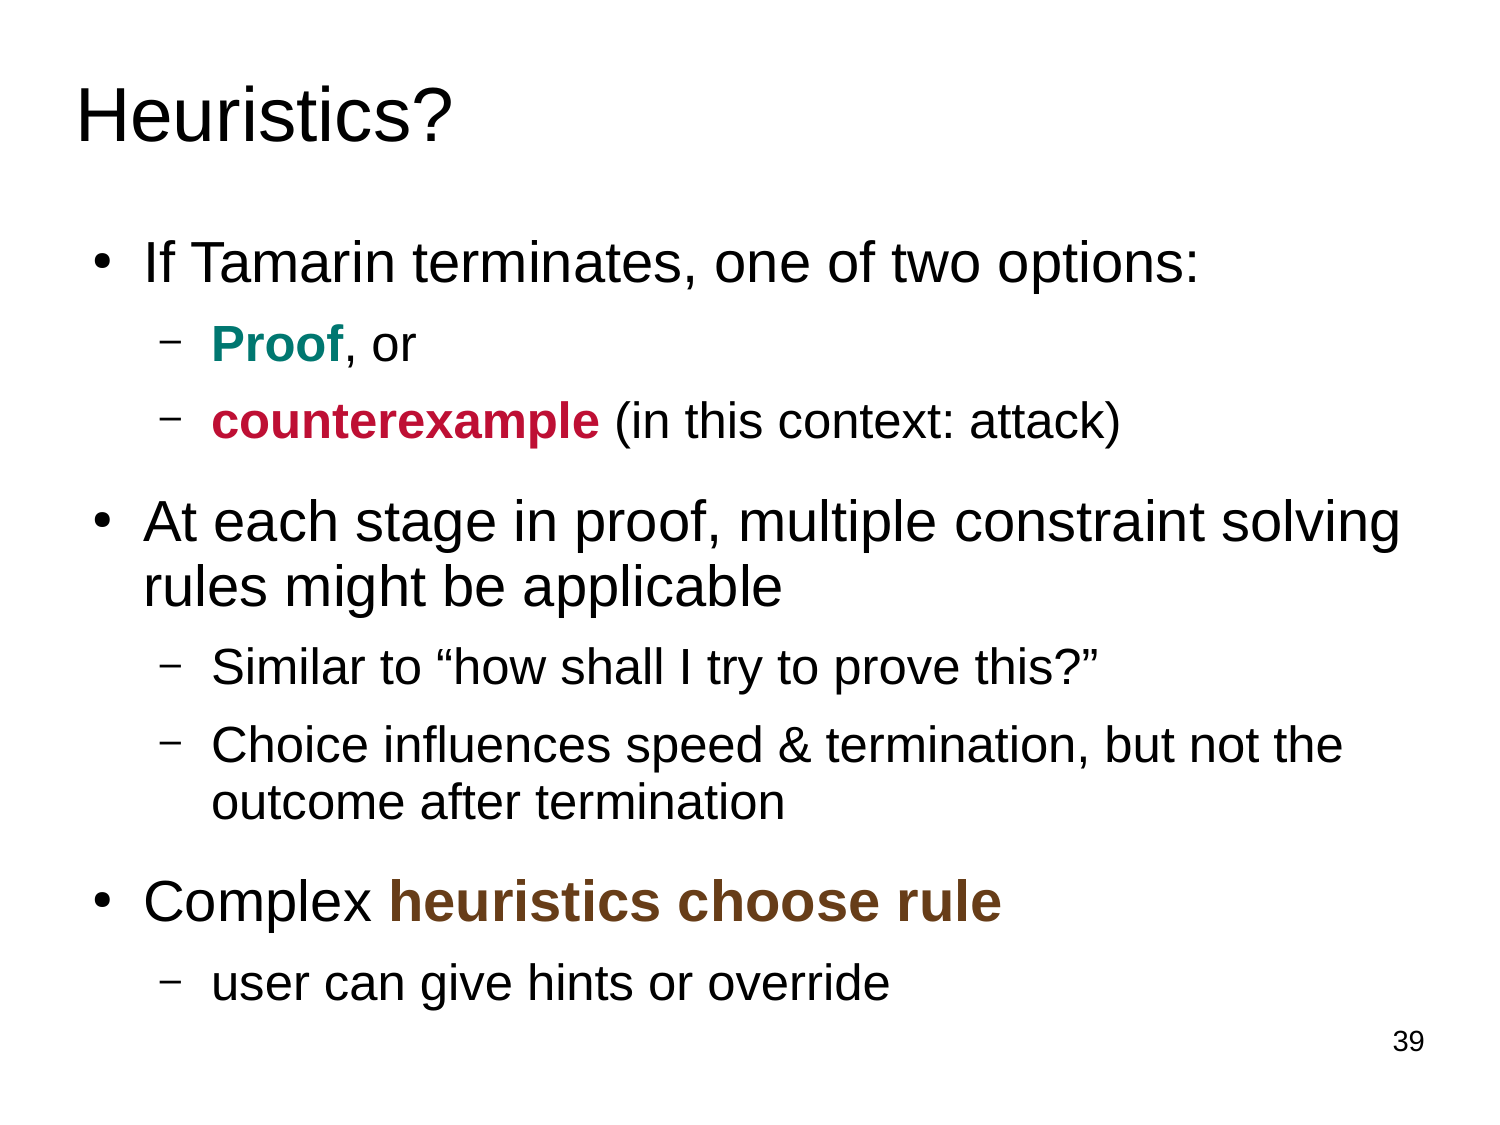

# Heuristics?
If Tamarin terminates, one of two options:
Proof, or
counterexample (in this context: attack)
At each stage in proof, multiple constraint solving rules might be applicable
Similar to “how shall I try to prove this?”
Choice influences speed & termination, but not the outcome after termination
Complex heuristics choose rule
user can give hints or override
39